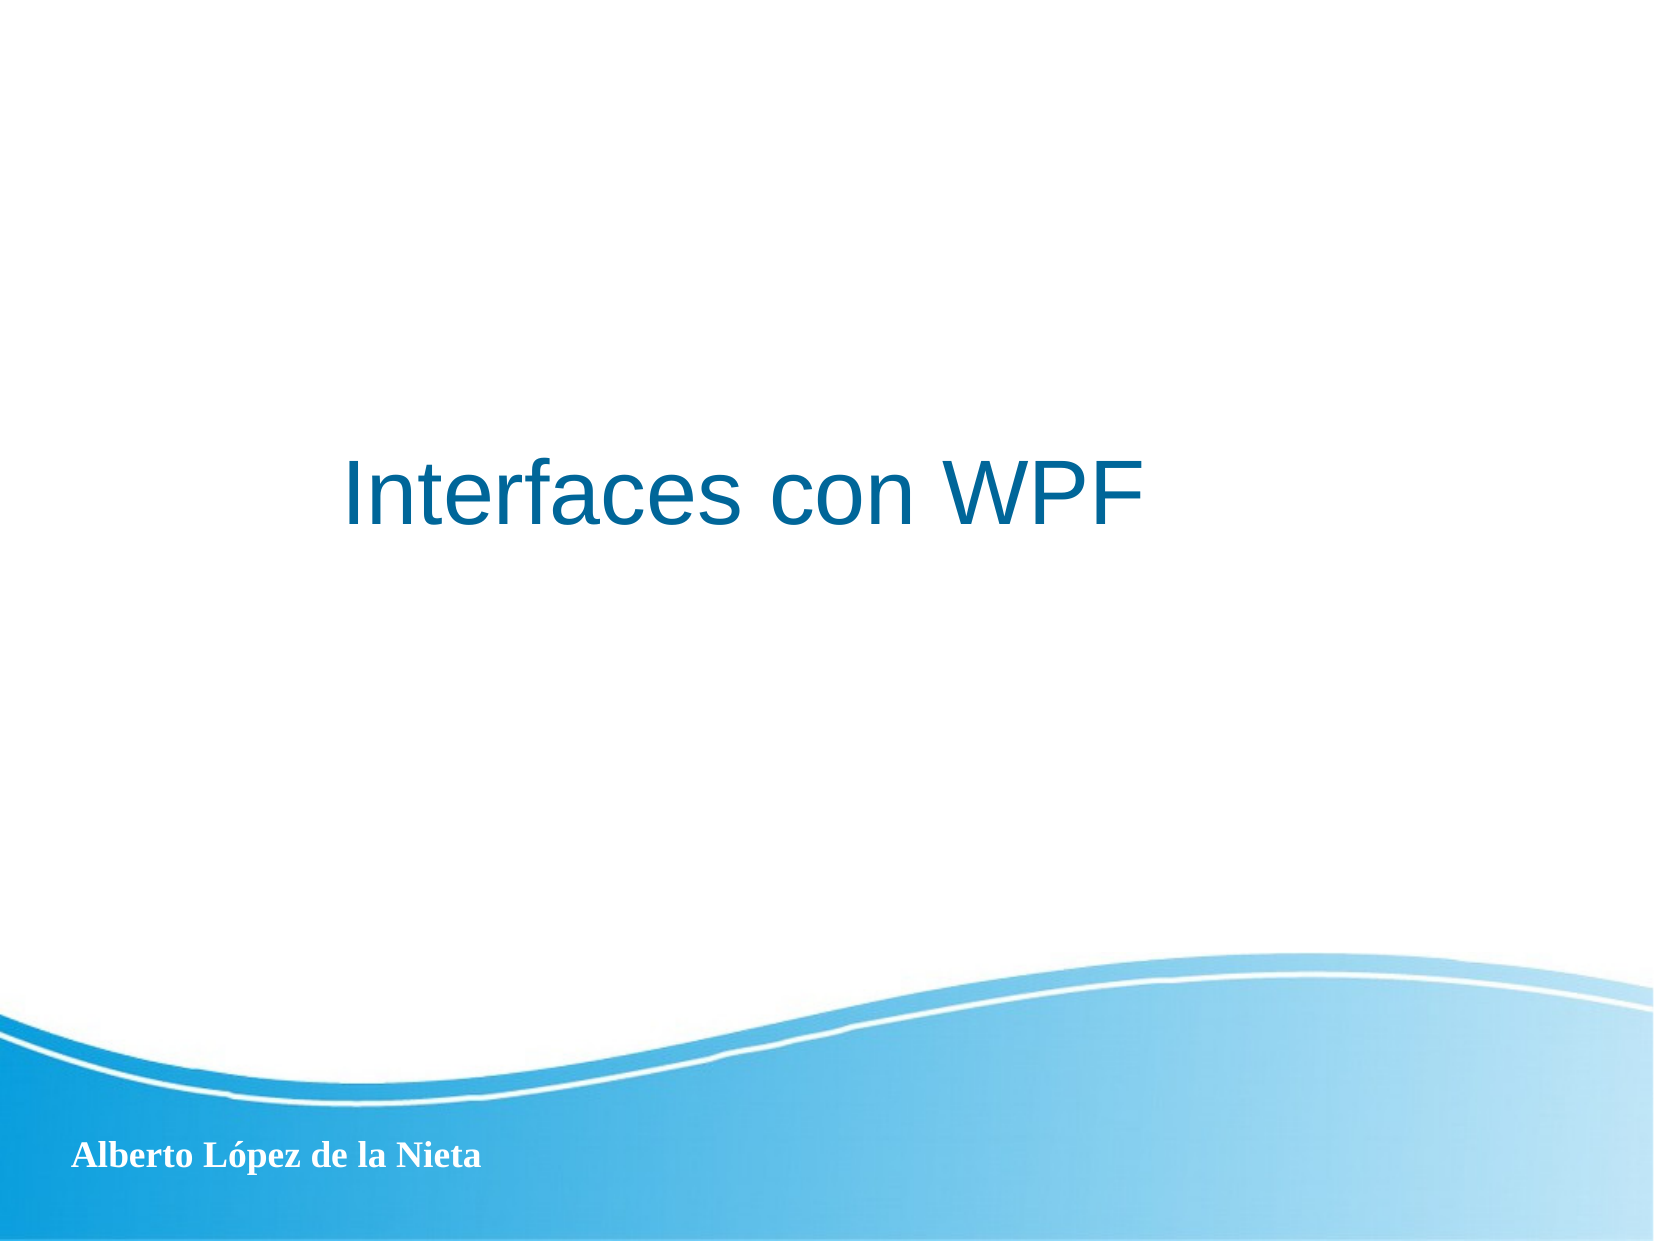

# Interfaces con WPF
Alberto López de la Nieta